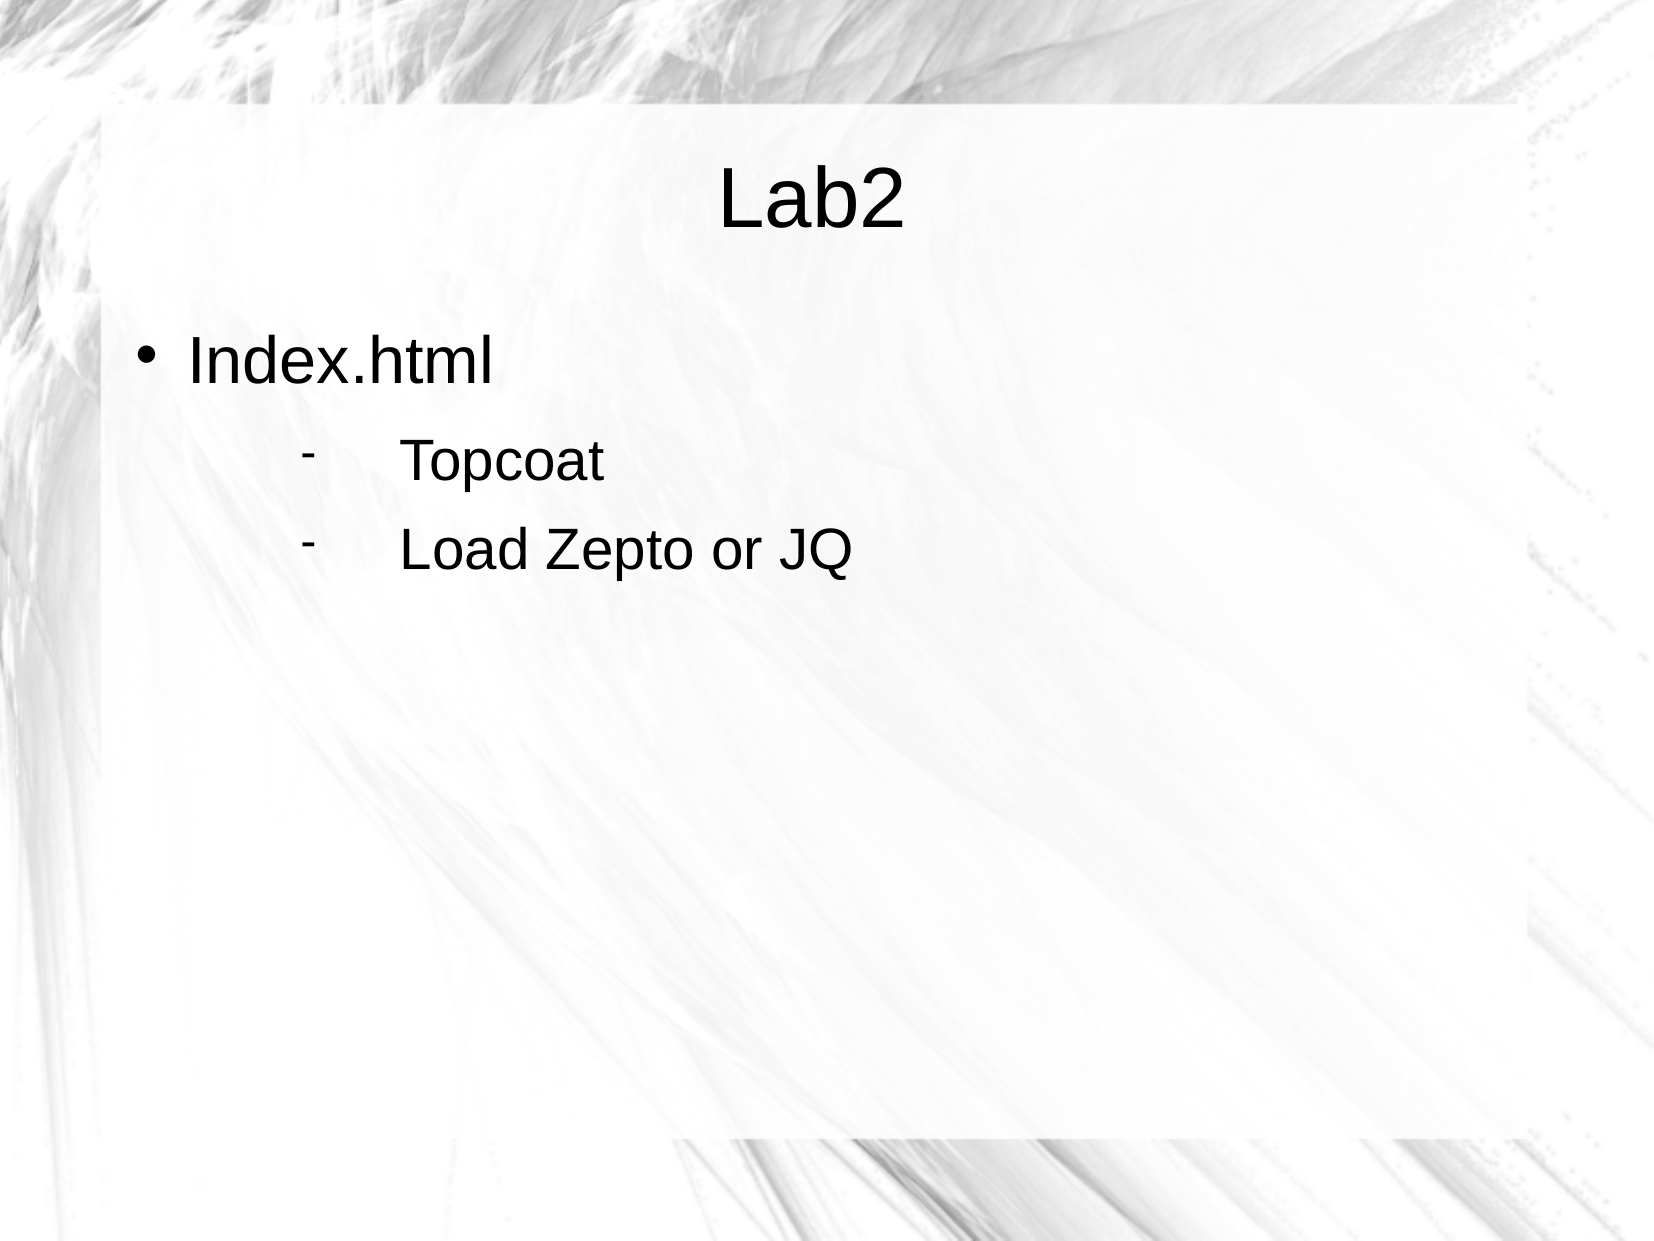

# Lab2
Index.html
Topcoat
Load Zepto or JQ